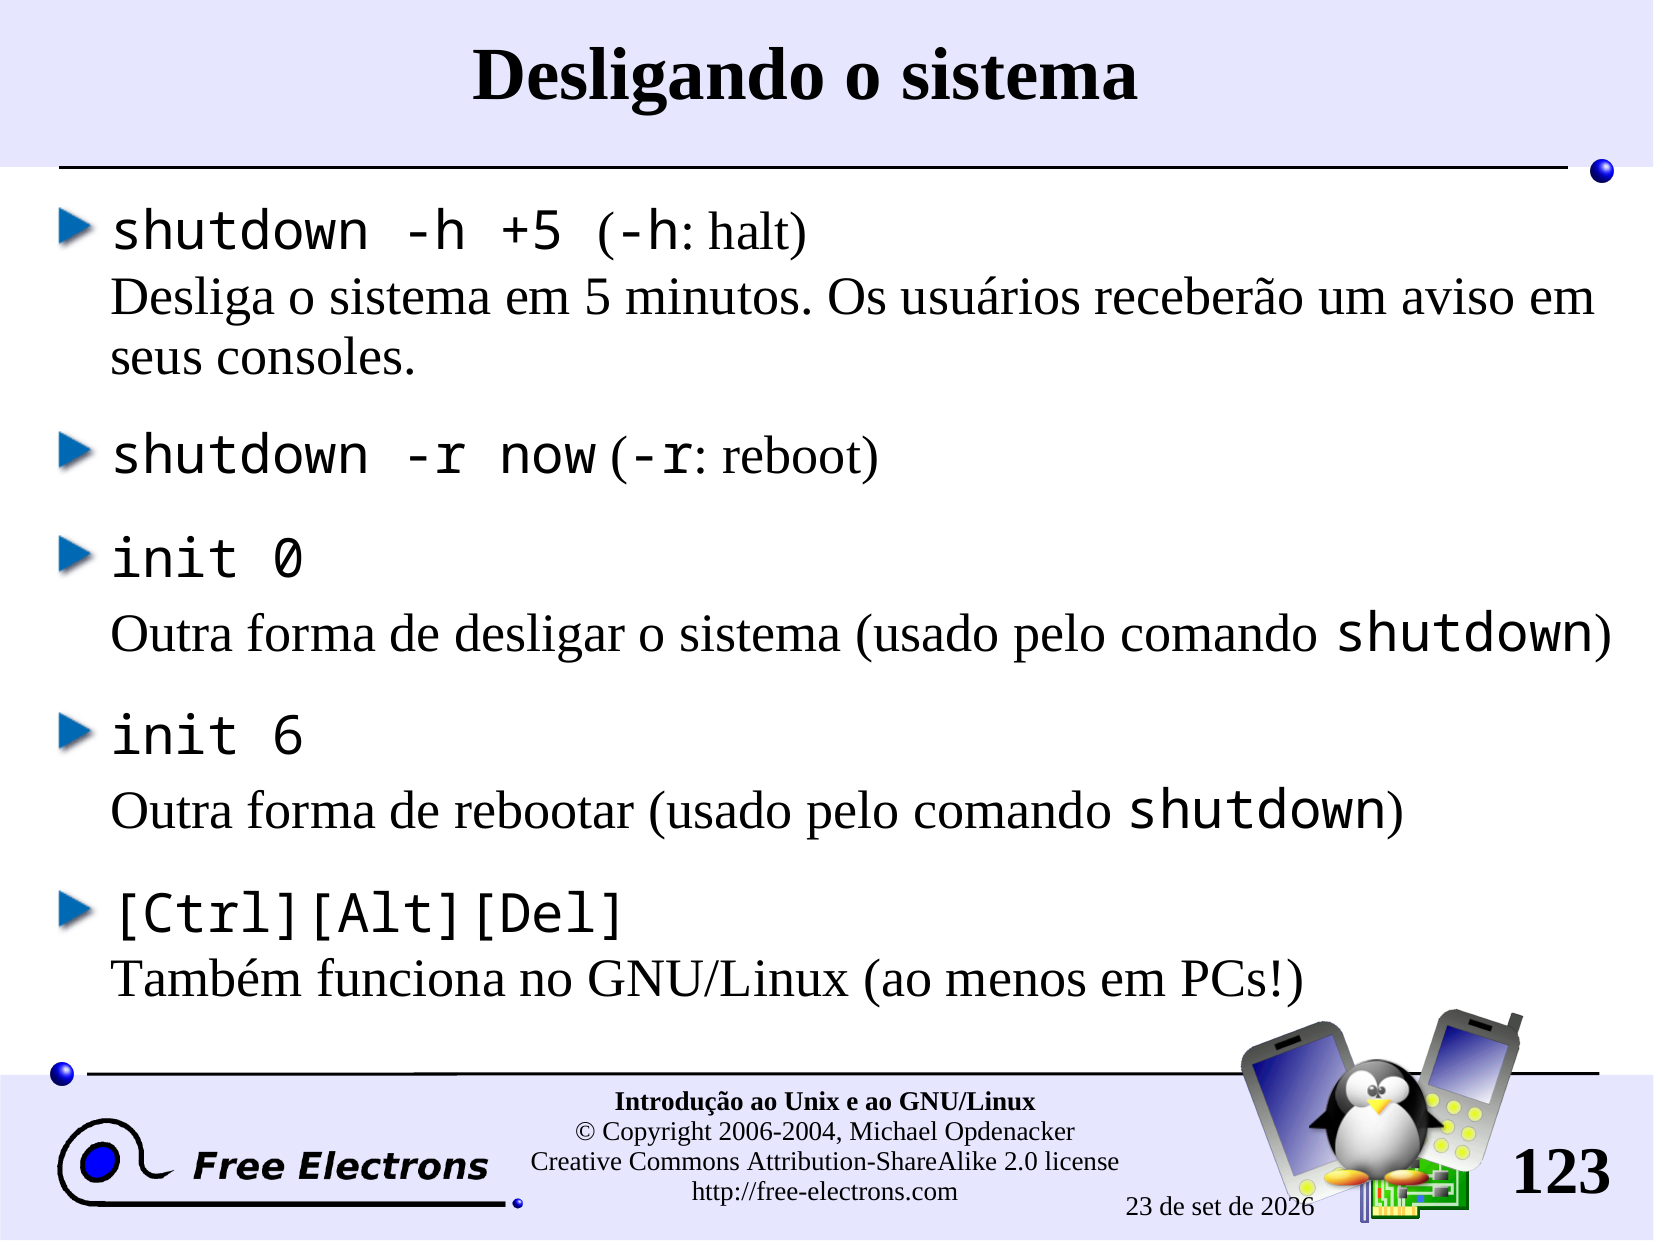

# Desligando o sistema
shutdown -h +5 (-h: halt)
Desliga o sistema em 5 minutos. Os usuários receberão um aviso em seus consoles.
shutdown -r now (-r: reboot)
init 0
Outra forma de desligar o sistema (usado pelo comando shutdown)
init 6
Outra forma de rebootar (usado pelo comando shutdown)
[Ctrl][Alt][Del]
Também funciona no GNU/Linux (ao menos em PCs!)